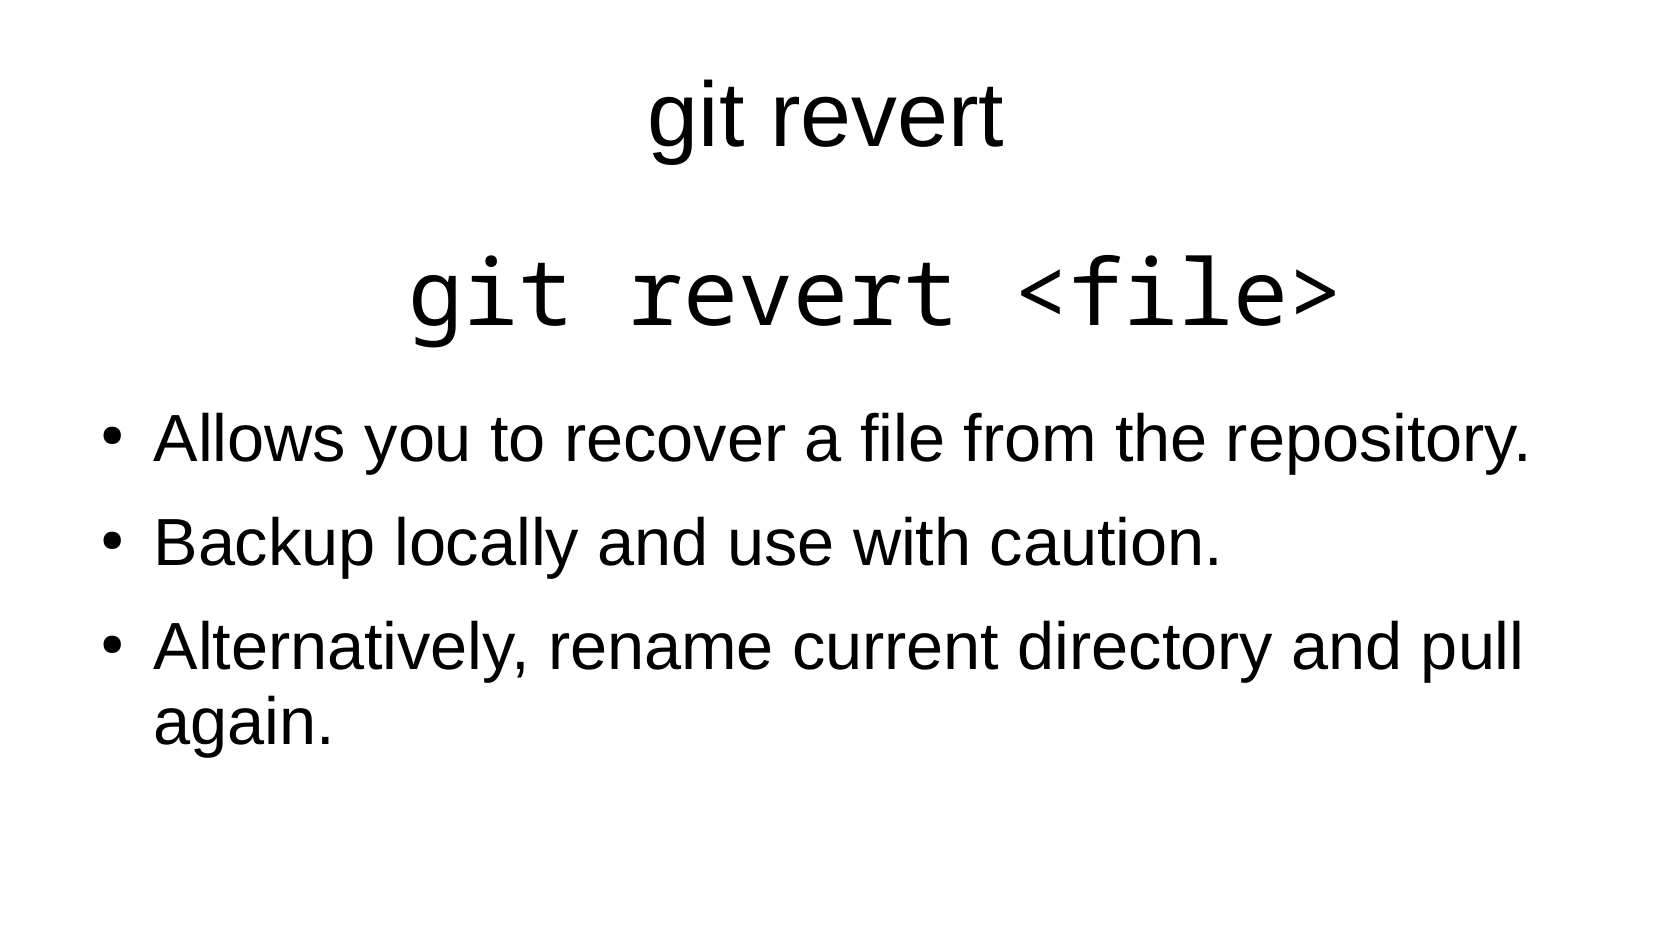

# git revert
git revert <file>
Allows you to recover a file from the repository.
Backup locally and use with caution.
Alternatively, rename current directory and pull again.